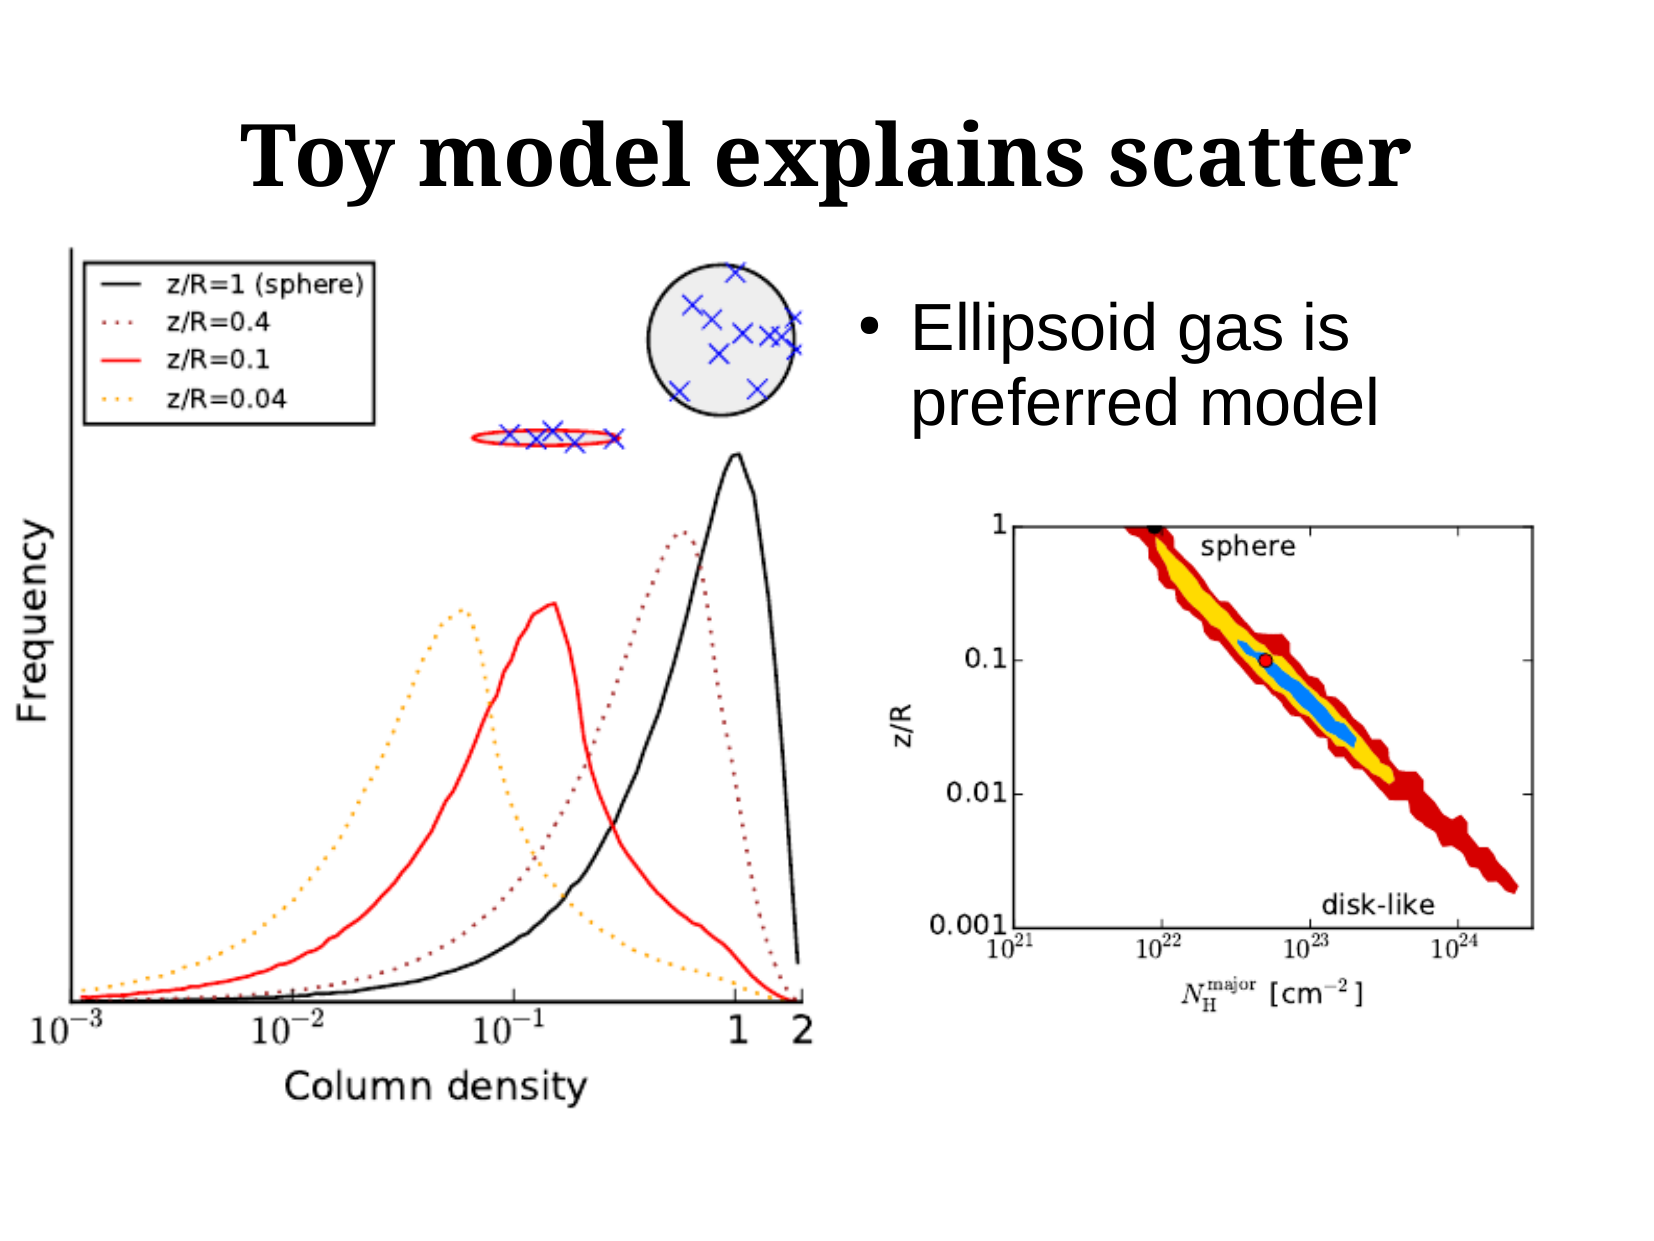

# Toy model explains scatter
Ellipsoid gas is preferred model